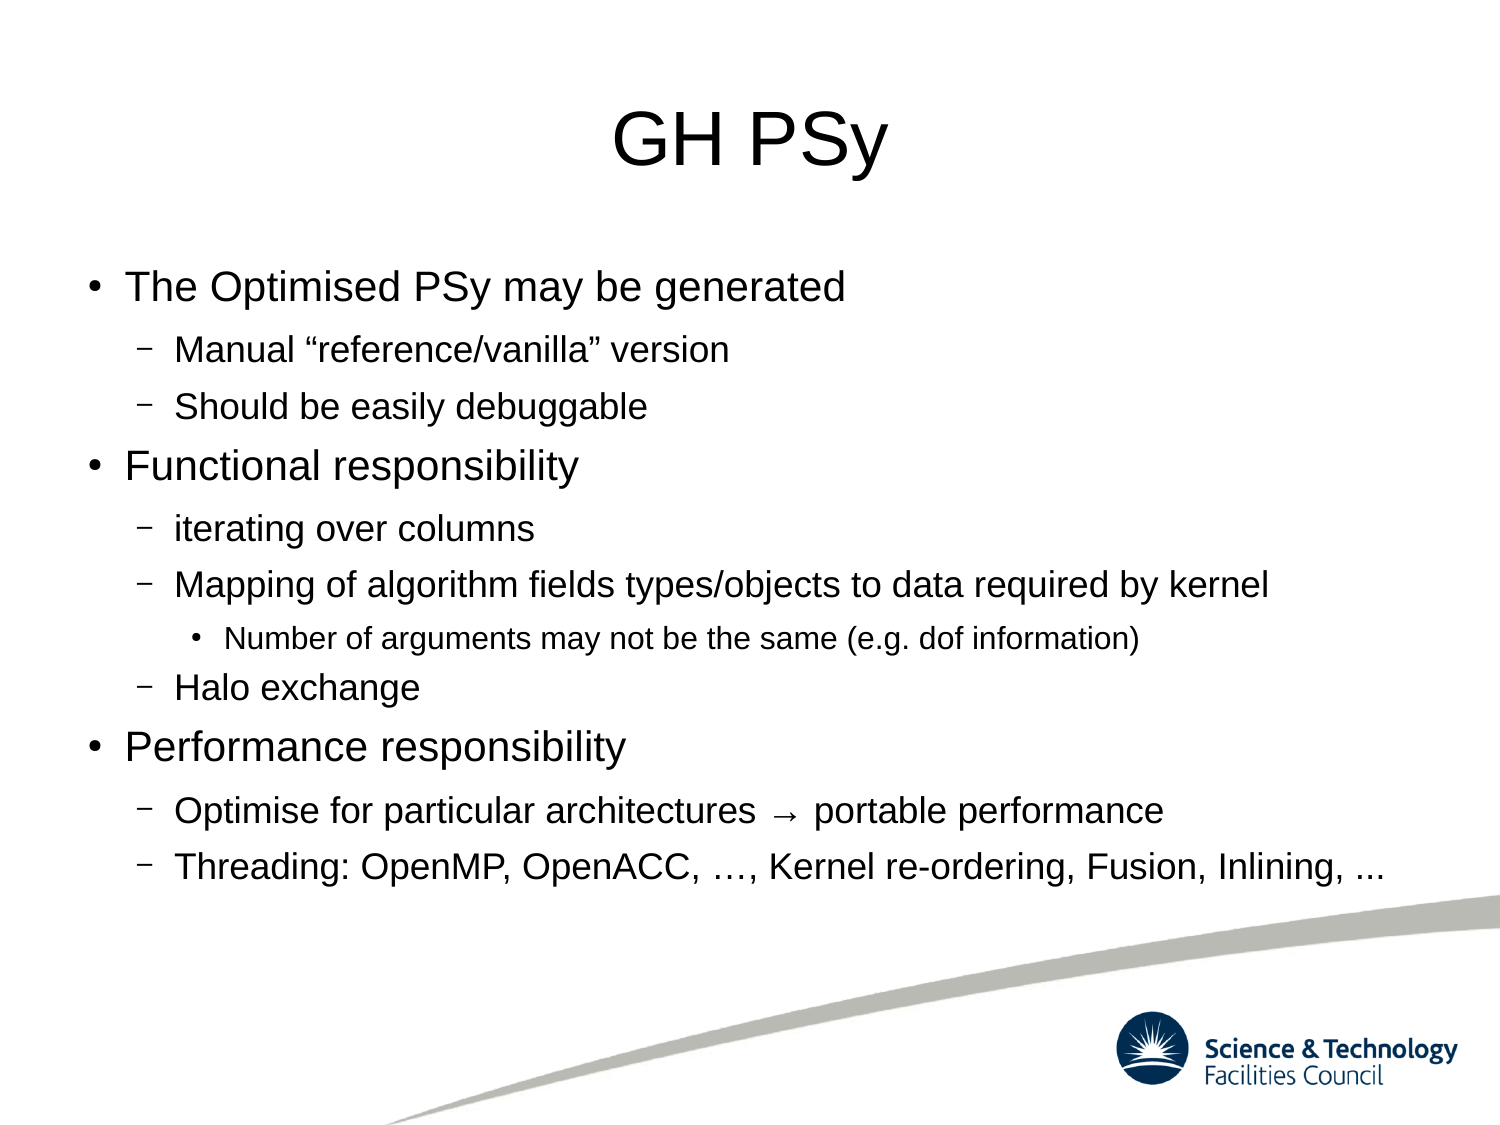

# GH PSy
The Optimised PSy may be generated
Manual “reference/vanilla” version
Should be easily debuggable
Functional responsibility
iterating over columns
Mapping of algorithm fields types/objects to data required by kernel
Number of arguments may not be the same (e.g. dof information)
Halo exchange
Performance responsibility
Optimise for particular architectures → portable performance
Threading: OpenMP, OpenACC, …, Kernel re-ordering, Fusion, Inlining, ...